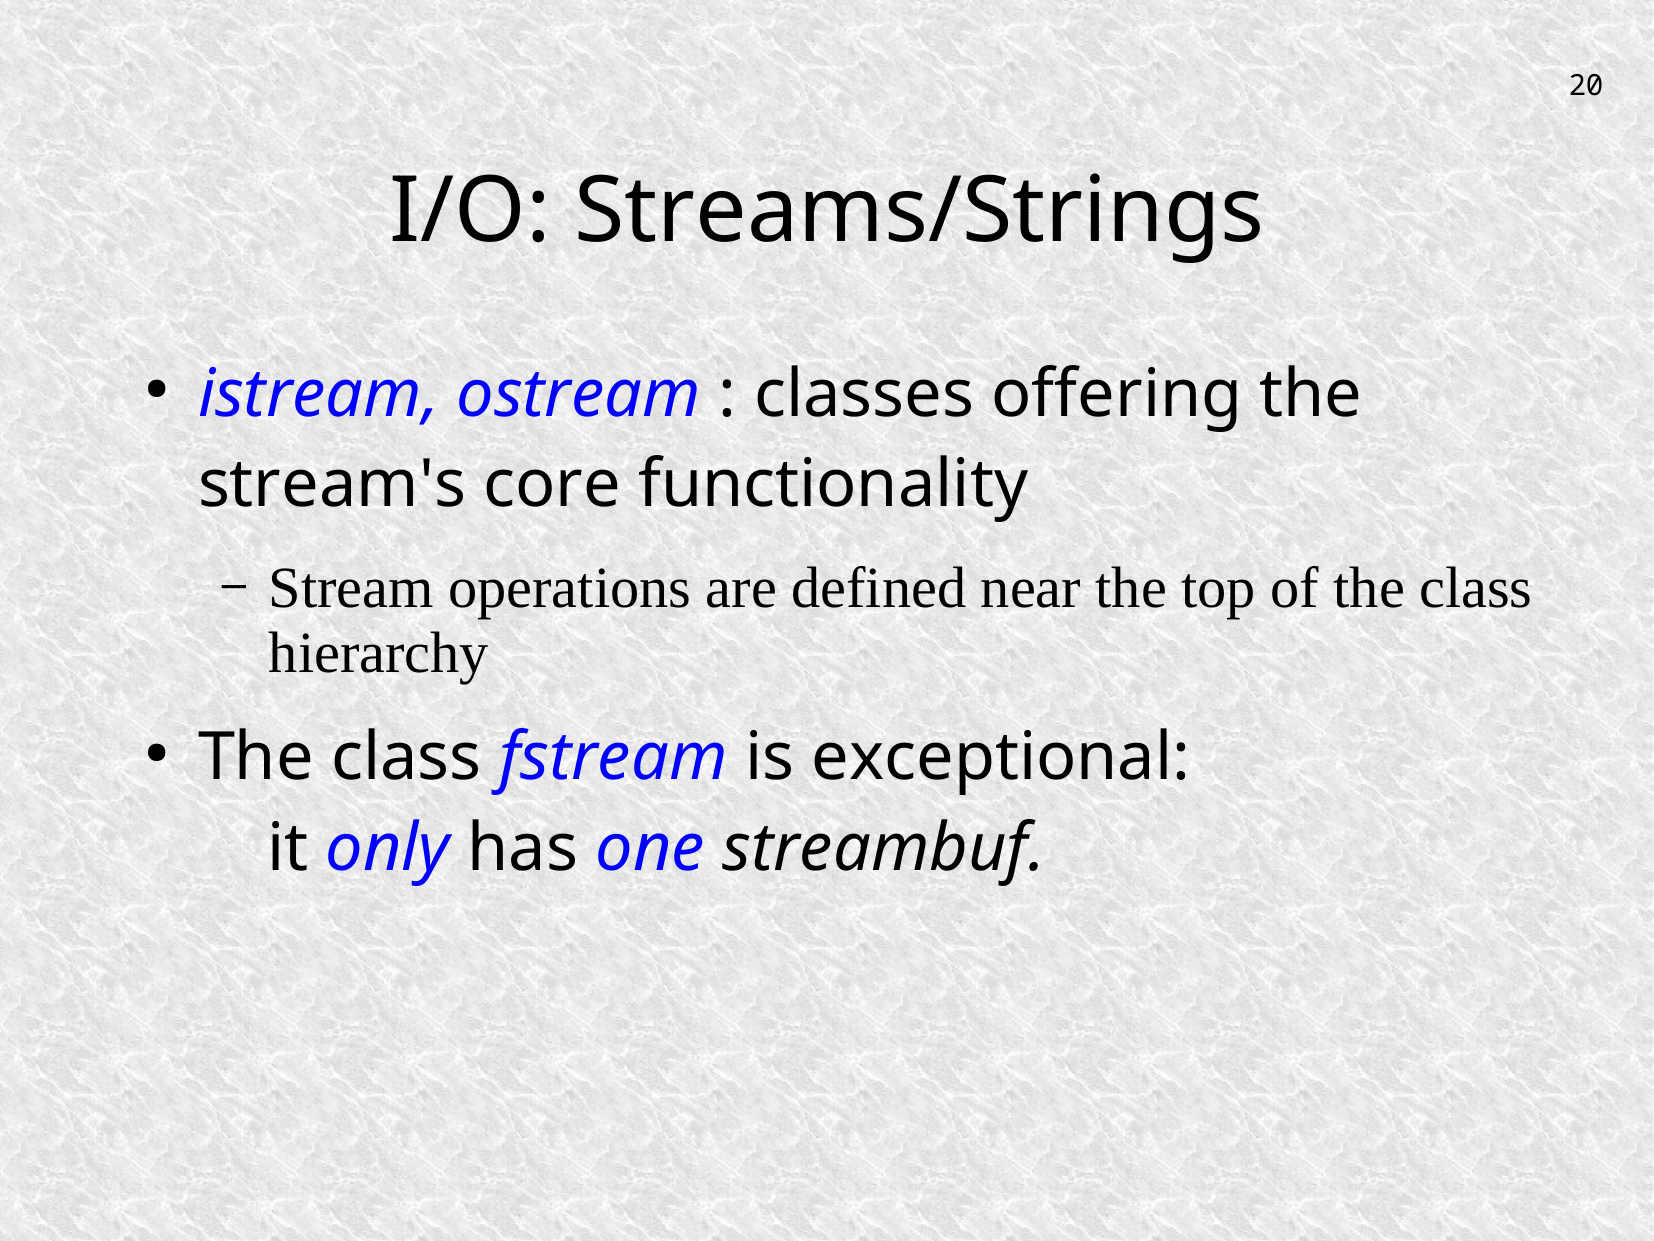

20
# I/O: Streams/Strings
istream, ostream : classes offering the stream's core functionality
Stream operations are defined near the top of the class hierarchy
The class fstream is exceptional:
 it only has one streambuf.